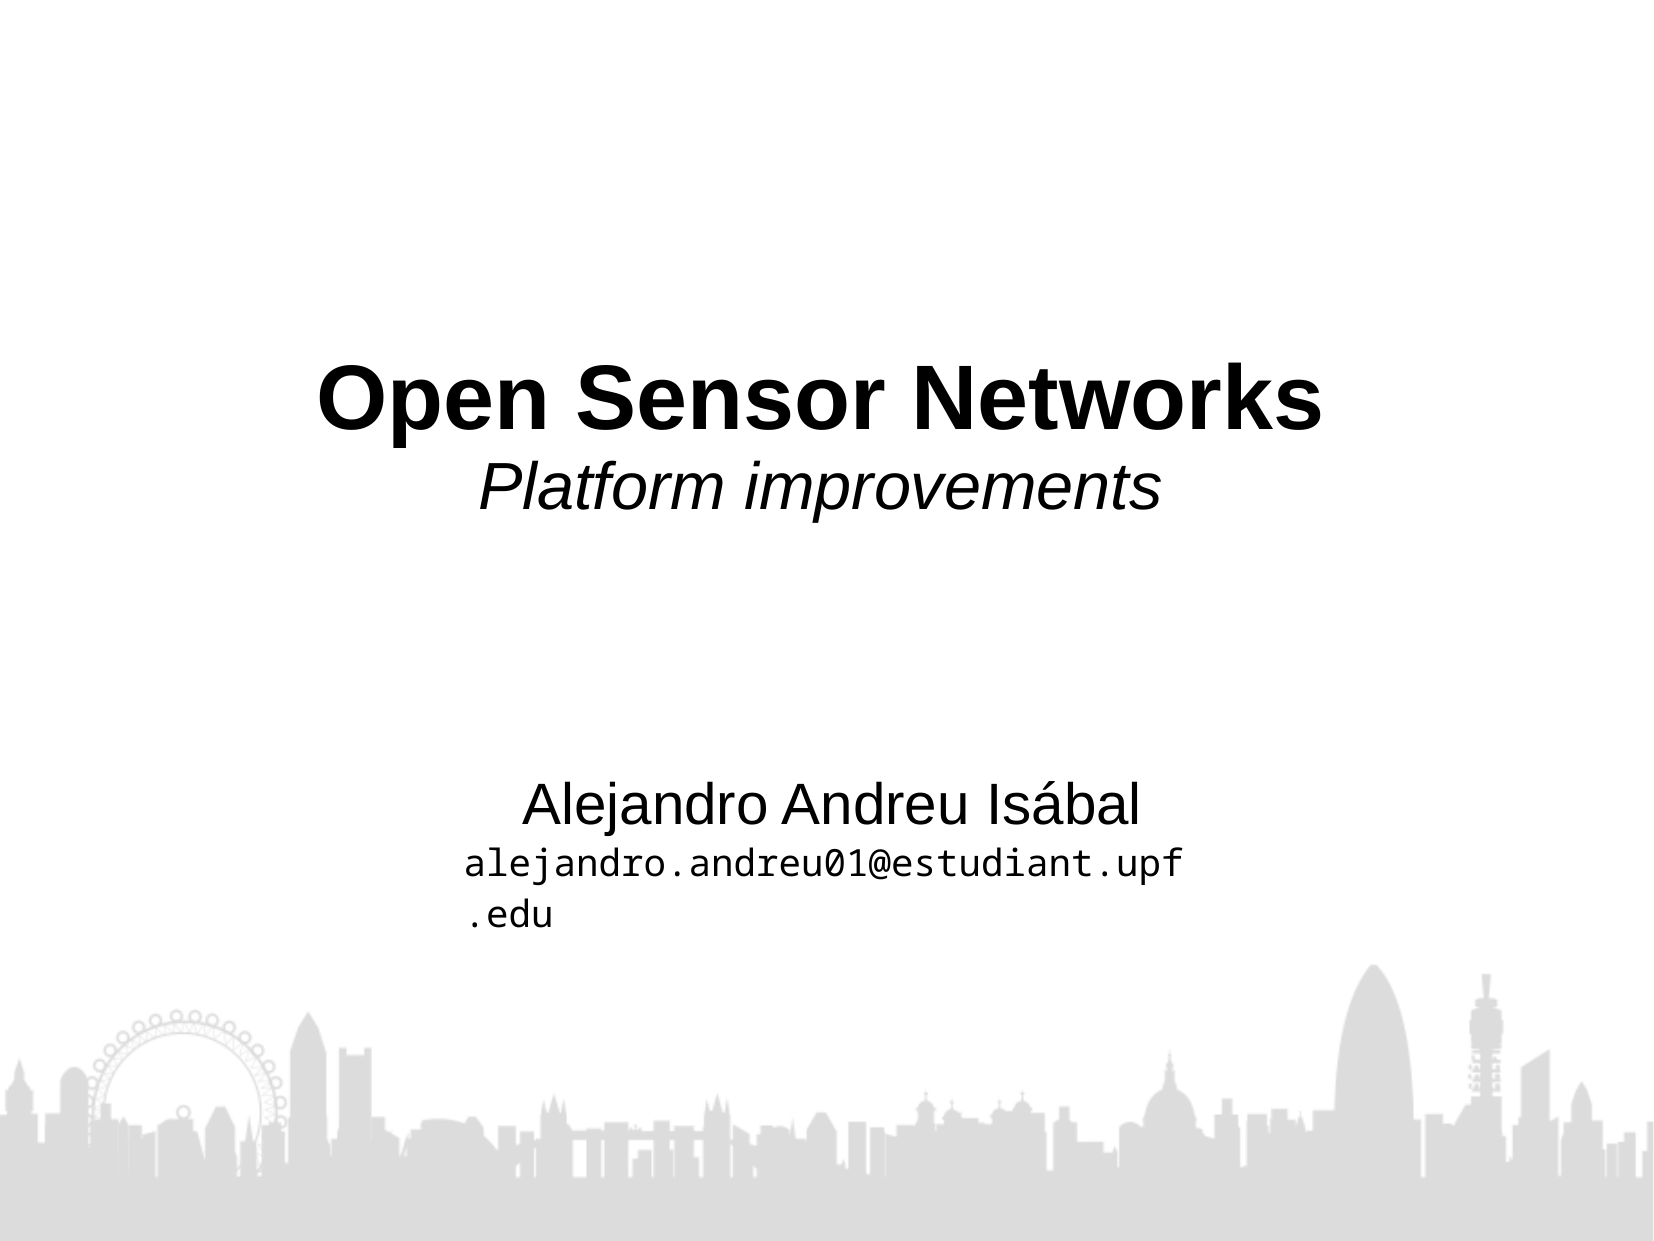

# Open Sensor Networks
Platform improvements
Alejandro Andreu Isábal
alejandro.andreu01@estudiant.upf.edu